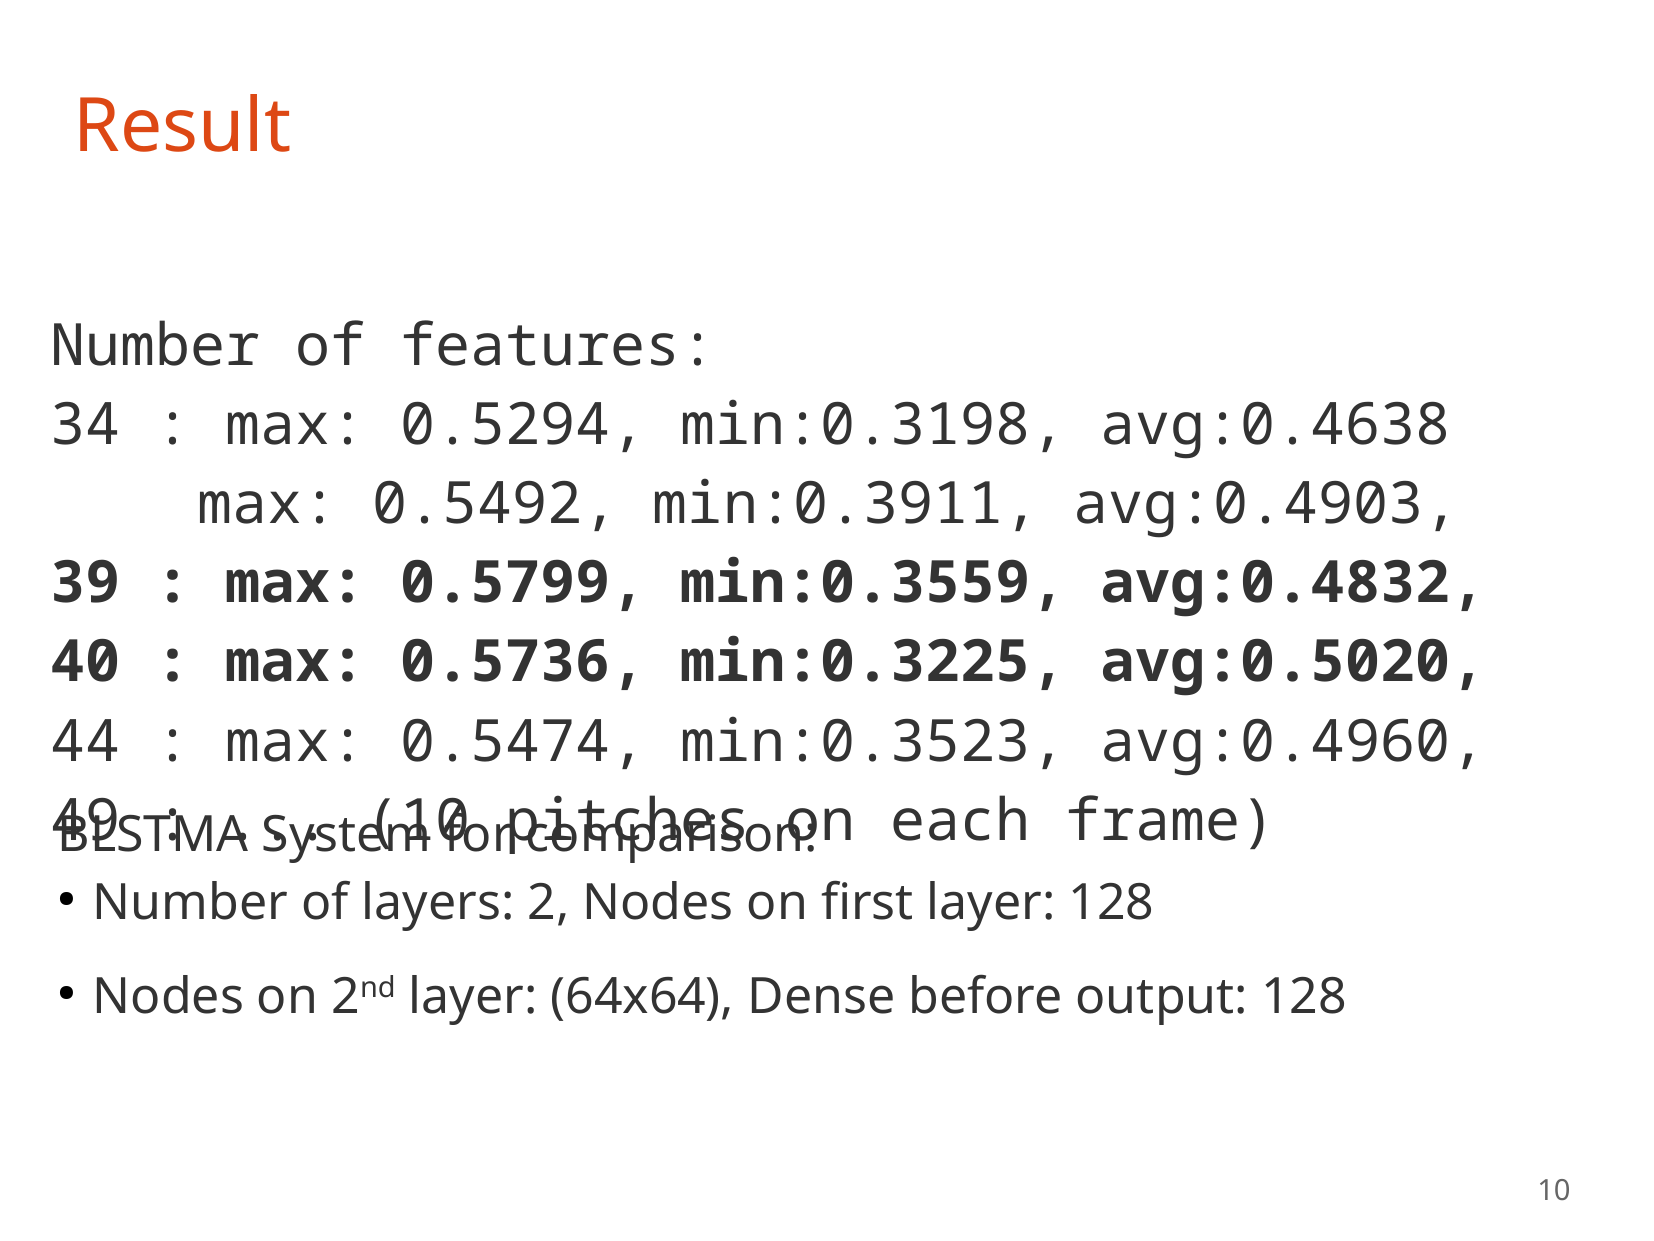

# Result
Number of features:
34 : max: 0.5294, min:0.3198, avg:0.4638
		max: 0.5492, min:0.3911, avg:0.4903,
39 : max: 0.5799, min:0.3559, avg:0.4832,
40 : max: 0.5736, min:0.3225, avg:0.5020,
44 : max: 0.5474, min:0.3523, avg:0.4960,
49 : ... (10 pitches on each frame)
BLSTMA System for comparison:
Number of layers: 2, Nodes on first layer: 128
Nodes on 2nd layer: (64x64), Dense before output: 128
10